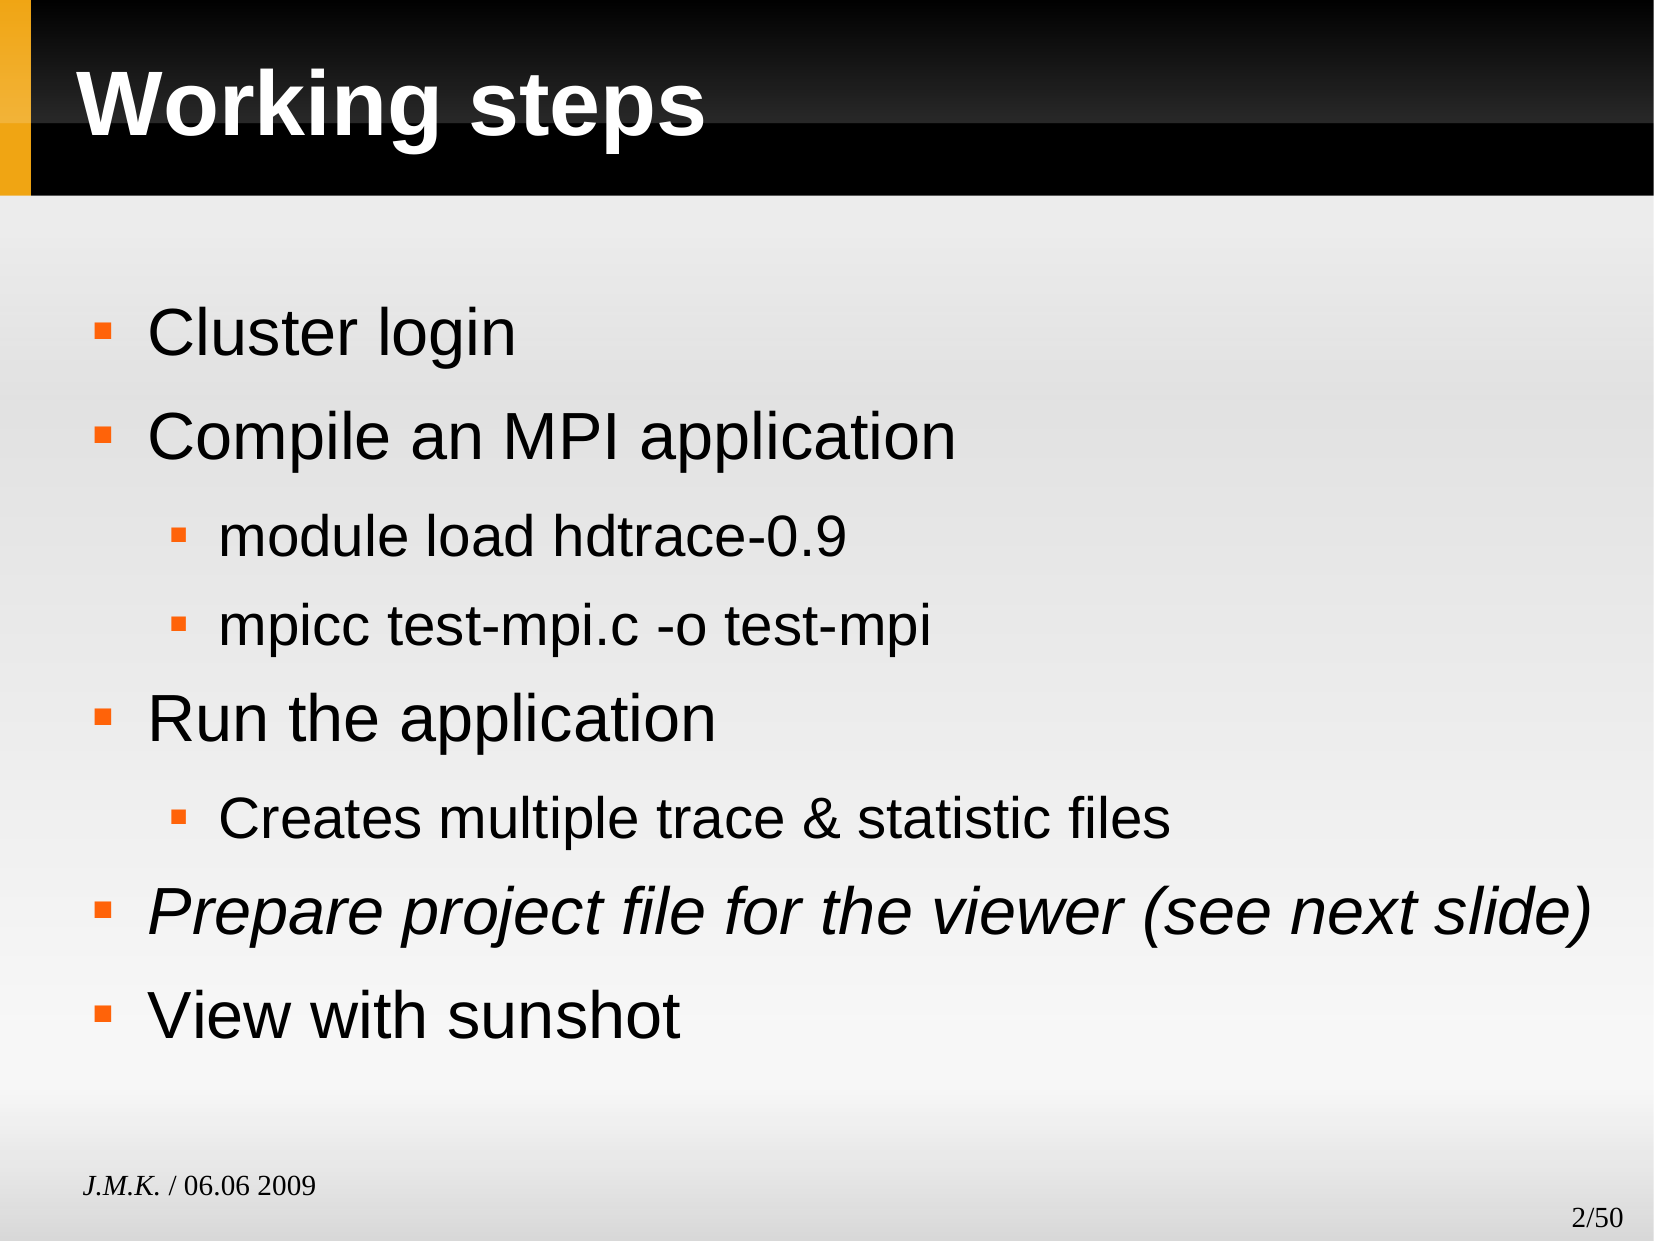

# Working steps
Cluster login
Compile an MPI application
module load hdtrace-0.9
mpicc test-mpi.c -o test-mpi
Run the application
Creates multiple trace & statistic files
Prepare project file for the viewer (see next slide)
View with sunshot